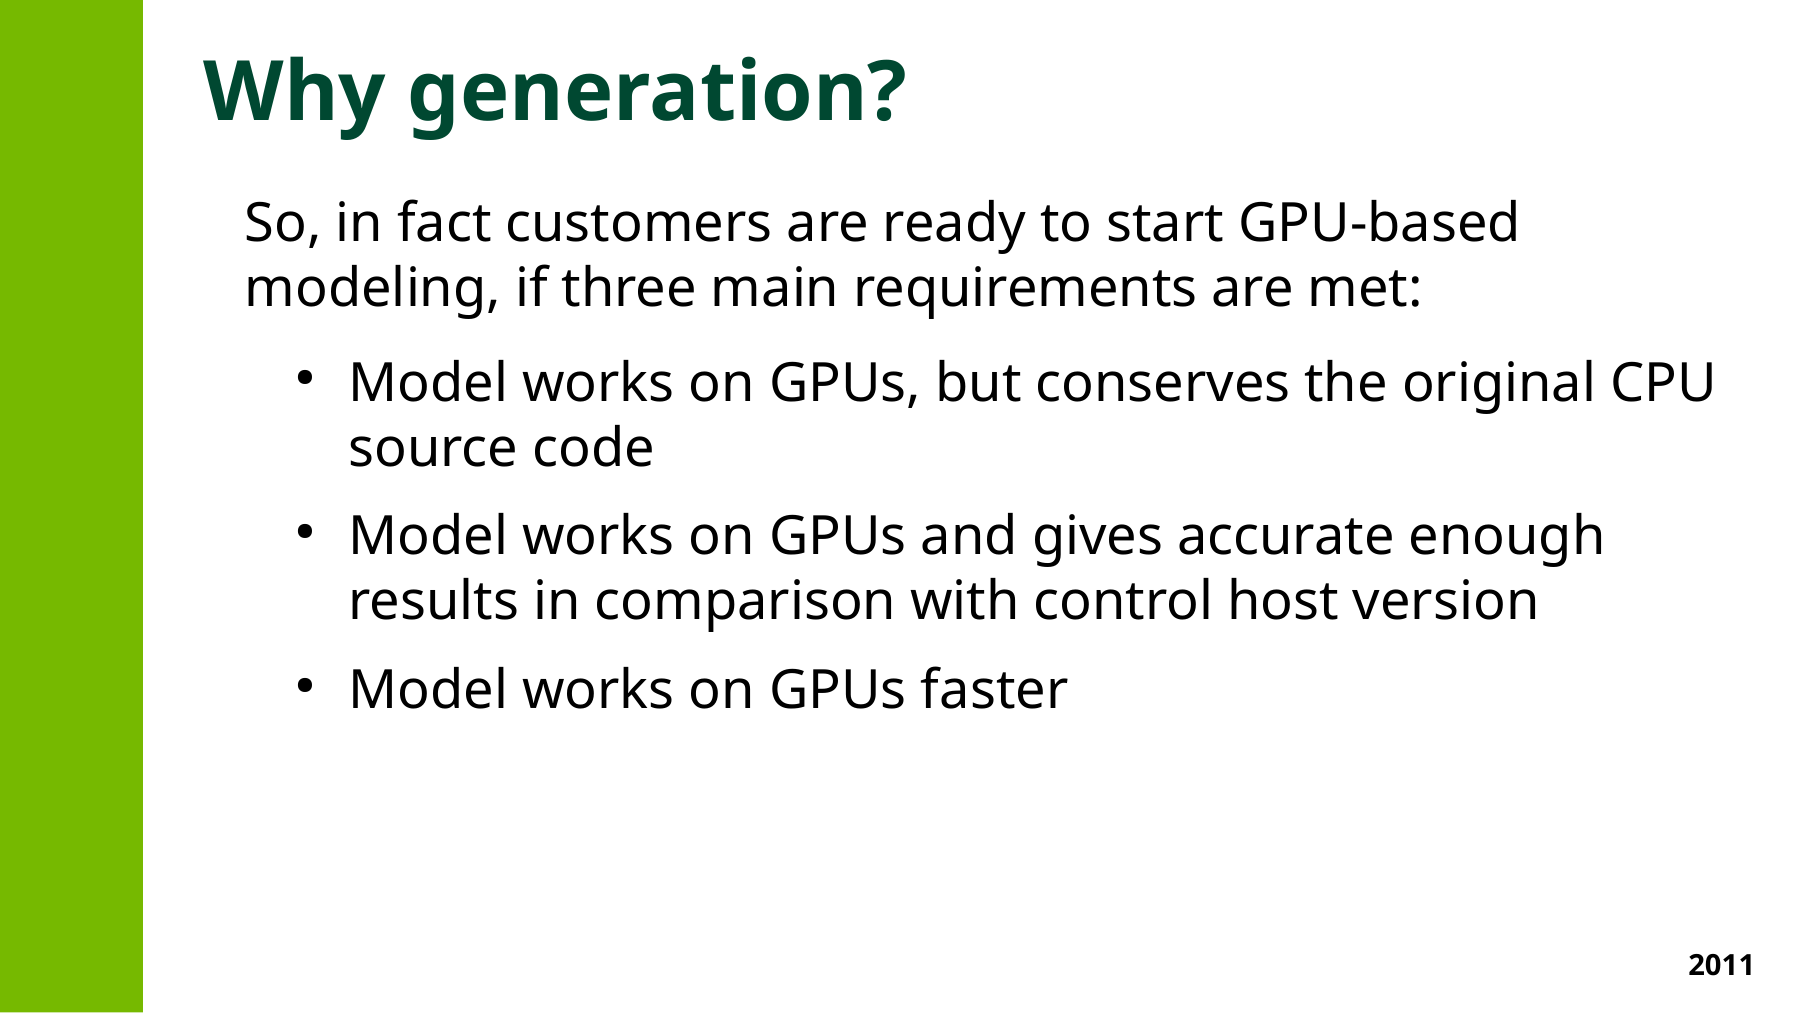

# Why generation?
So, in fact customers are ready to start GPU-based modeling, if three main requirements are met:
Model works on GPUs, but conserves the original CPU source code
Model works on GPUs and gives accurate enough results in comparison with control host version
Model works on GPUs faster